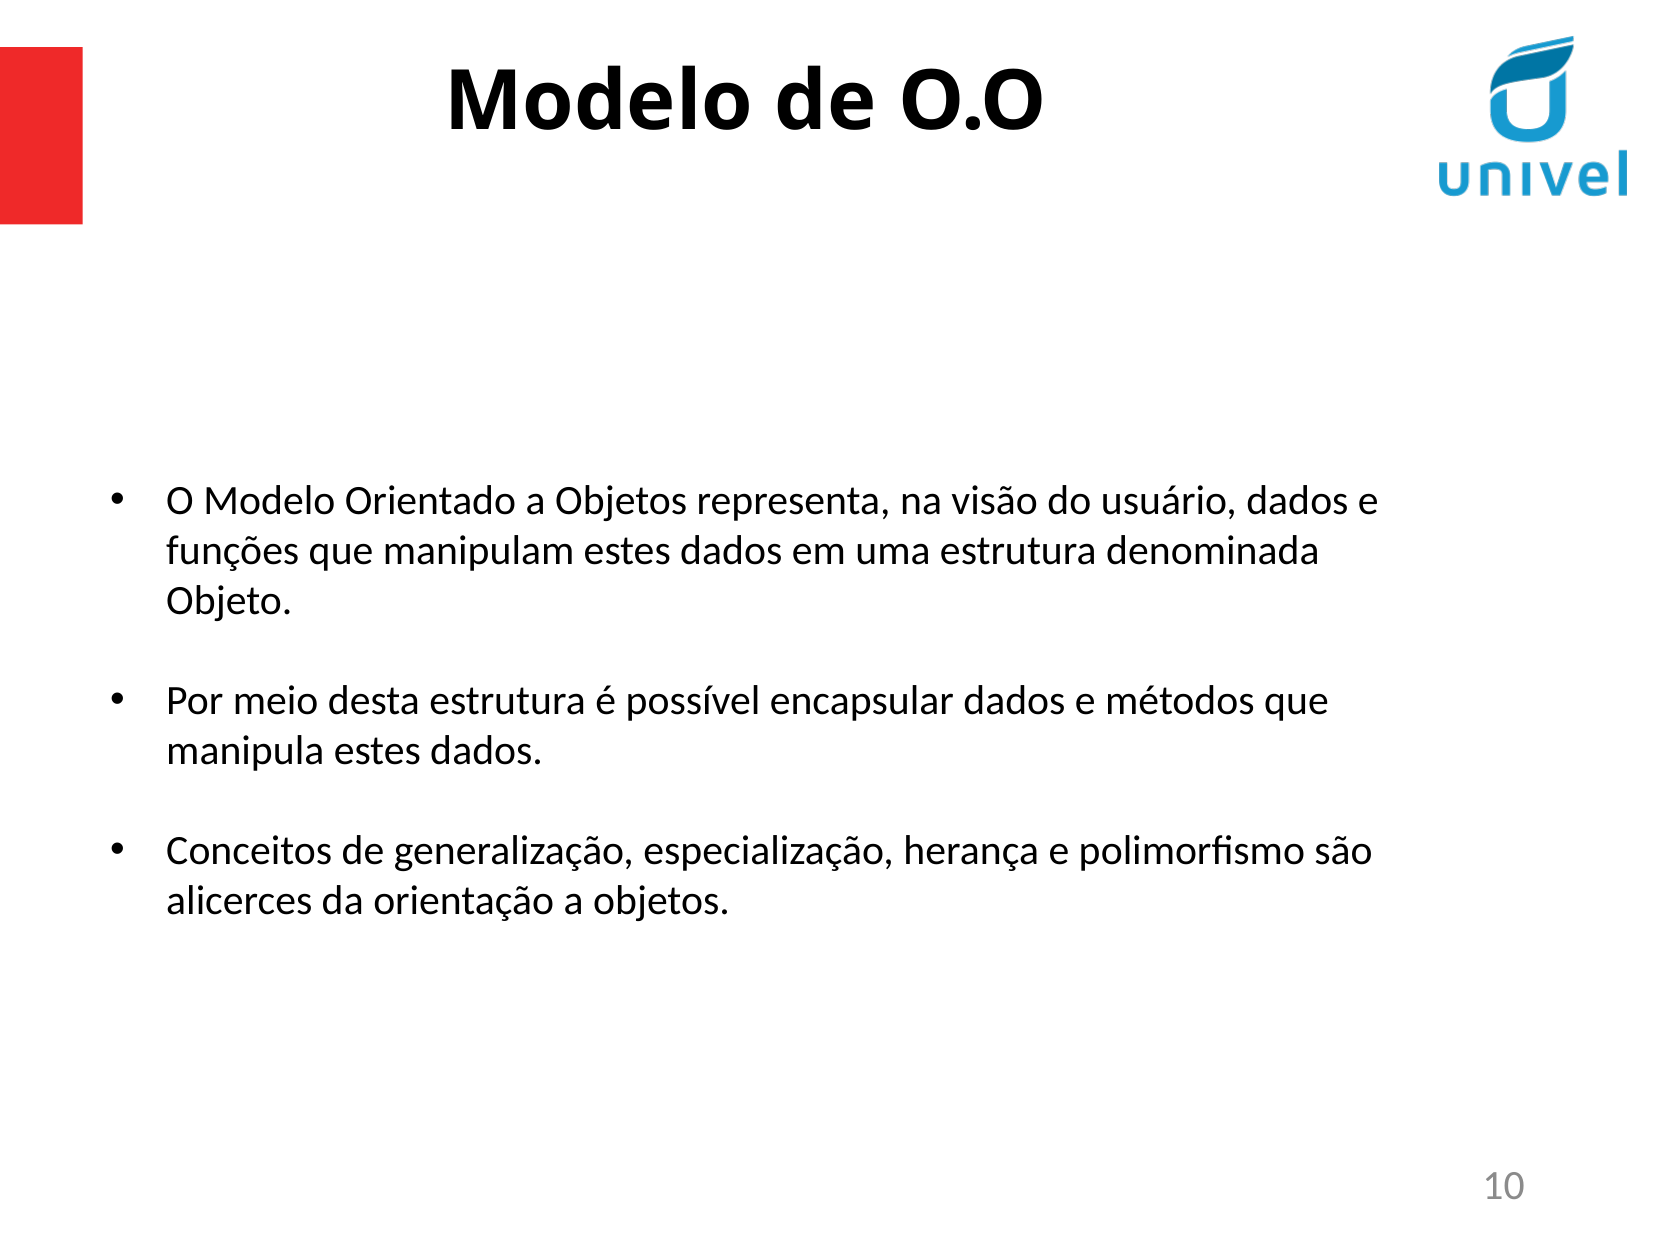

# Modelo de O.O
O Modelo Orientado a Objetos representa, na visão do usuário, dados e funções que manipulam estes dados em uma estrutura denominada Objeto.
Por meio desta estrutura é possível encapsular dados e métodos que manipula estes dados.
Conceitos de generalização, especialização, herança e polimorfismo são alicerces da orientação a objetos.